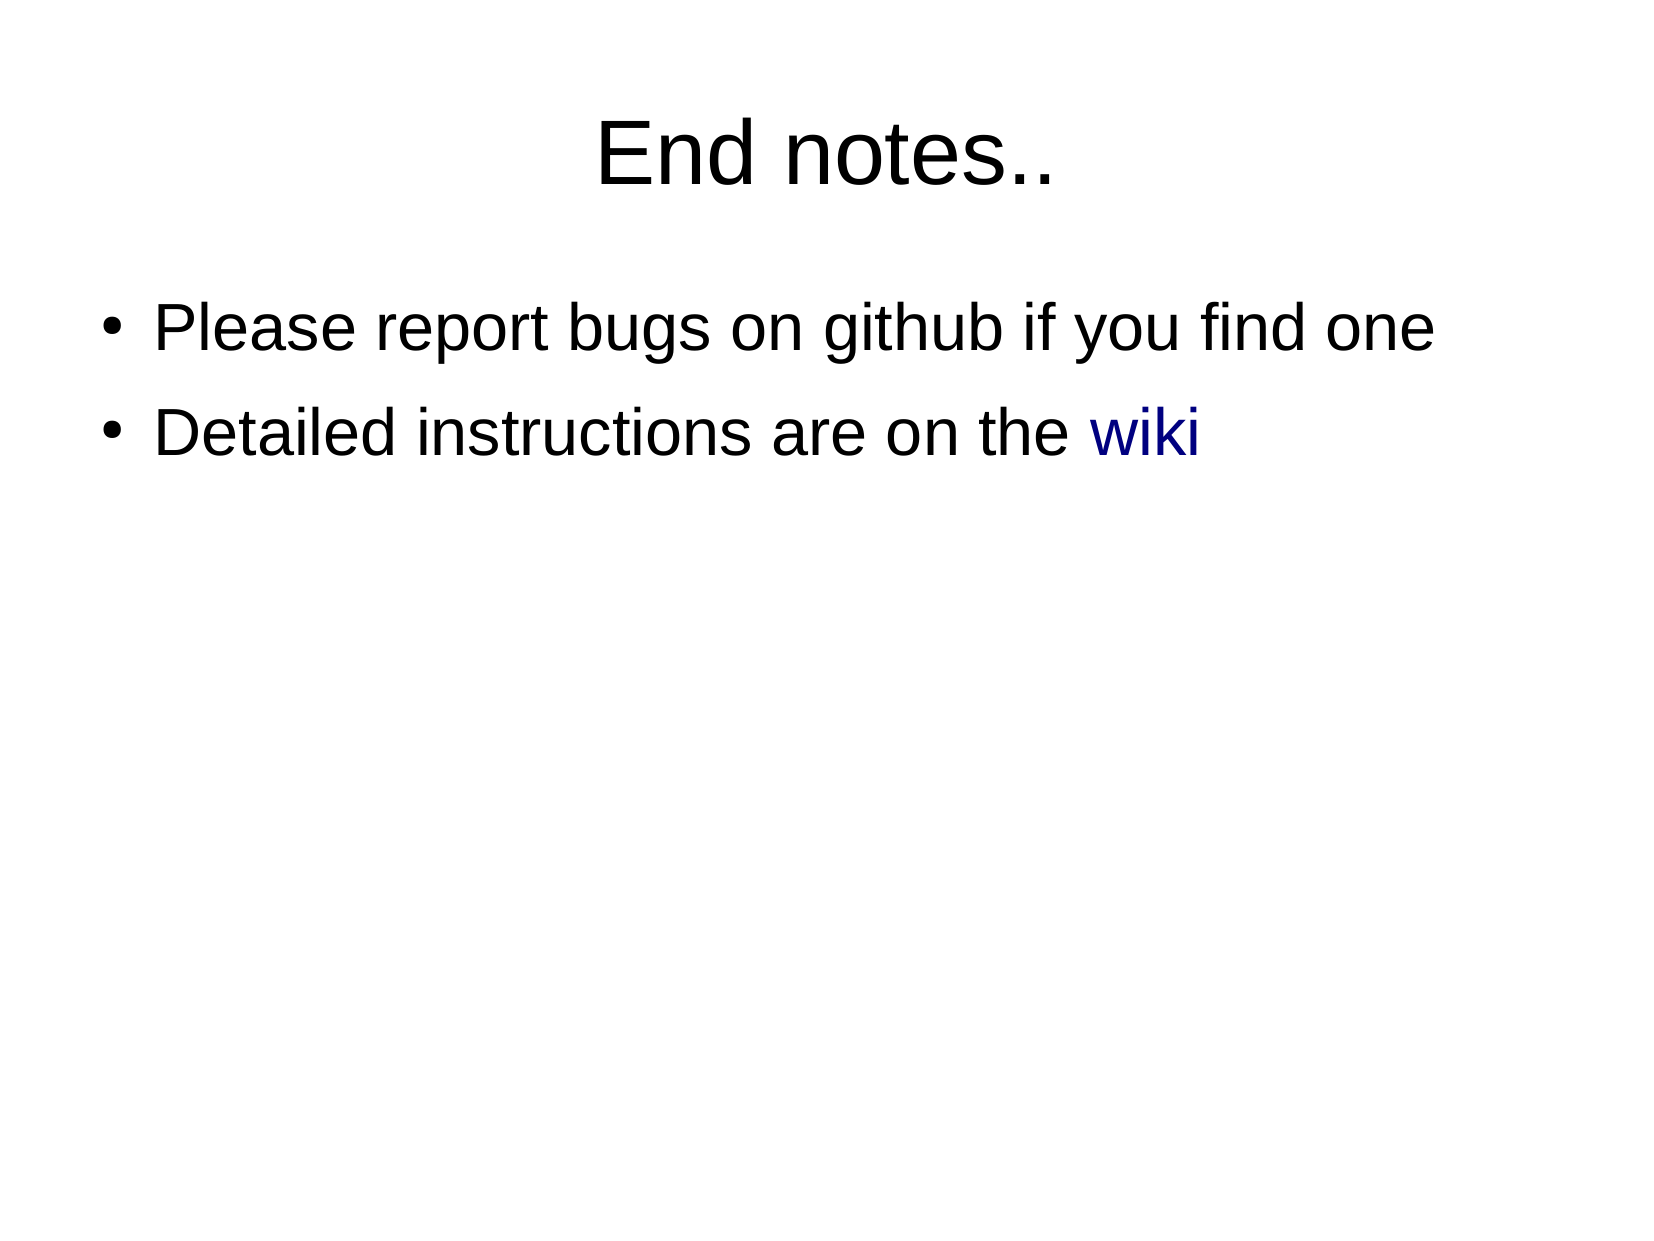

# End notes..
Please report bugs on github if you find one
Detailed instructions are on the wiki